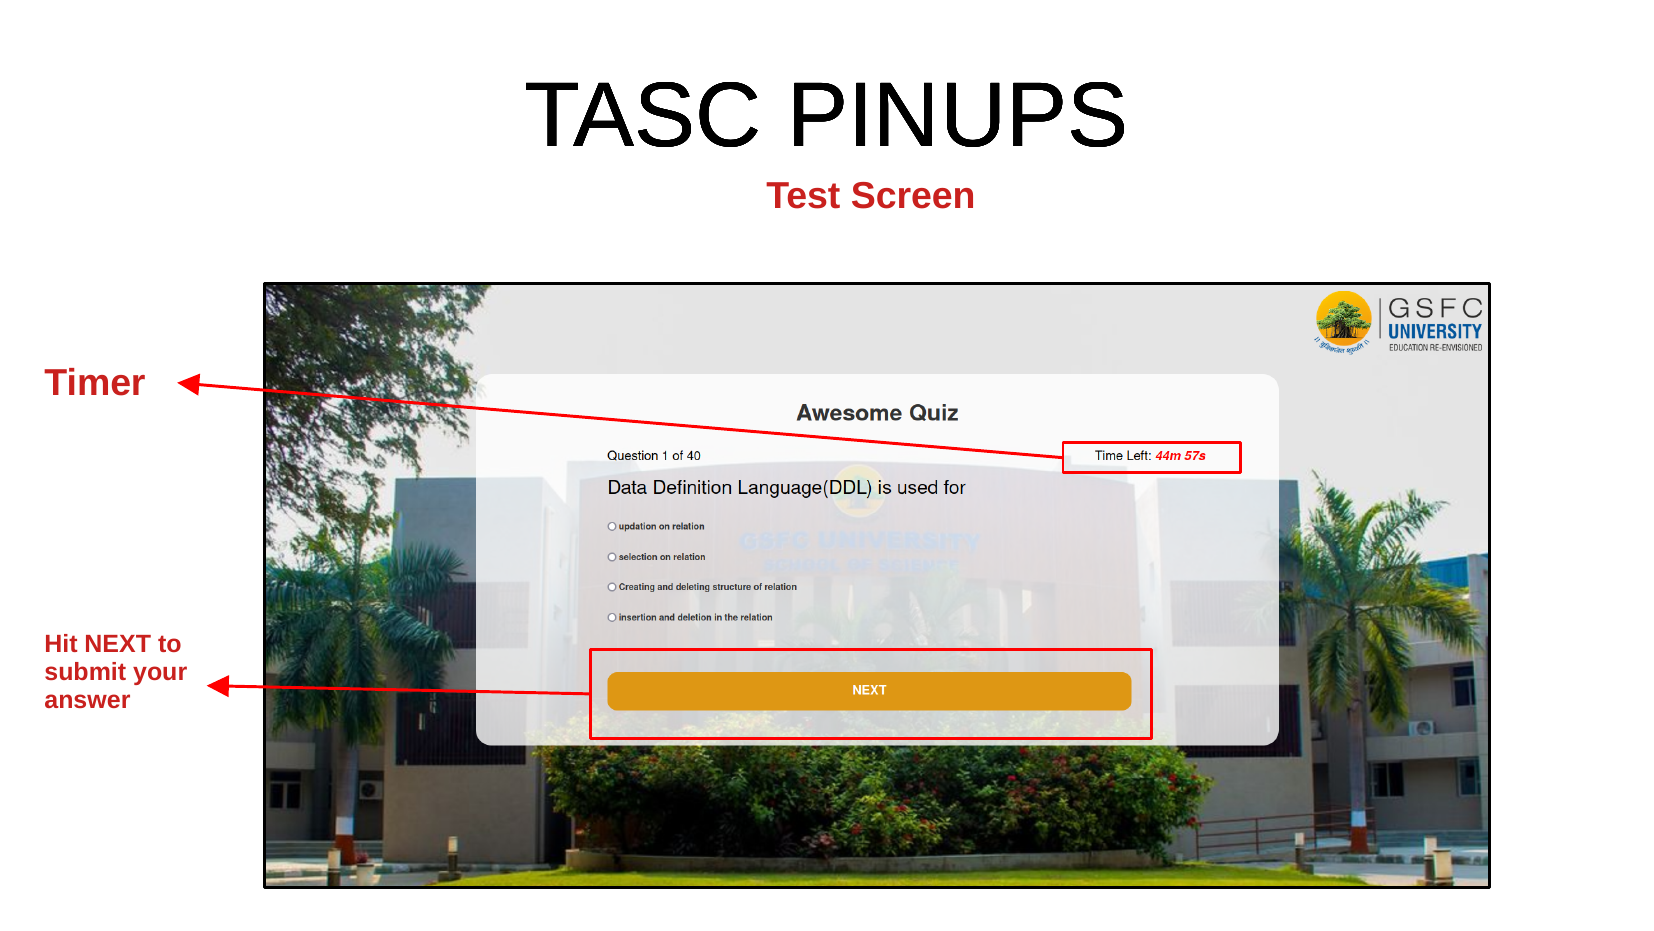

# TASC PINUPS
TASC PINUPS
TASC PINUPS
TASC PINUPS
TASC PINUPS
Test Screen
Timer
Hit NEXT to submit your answer